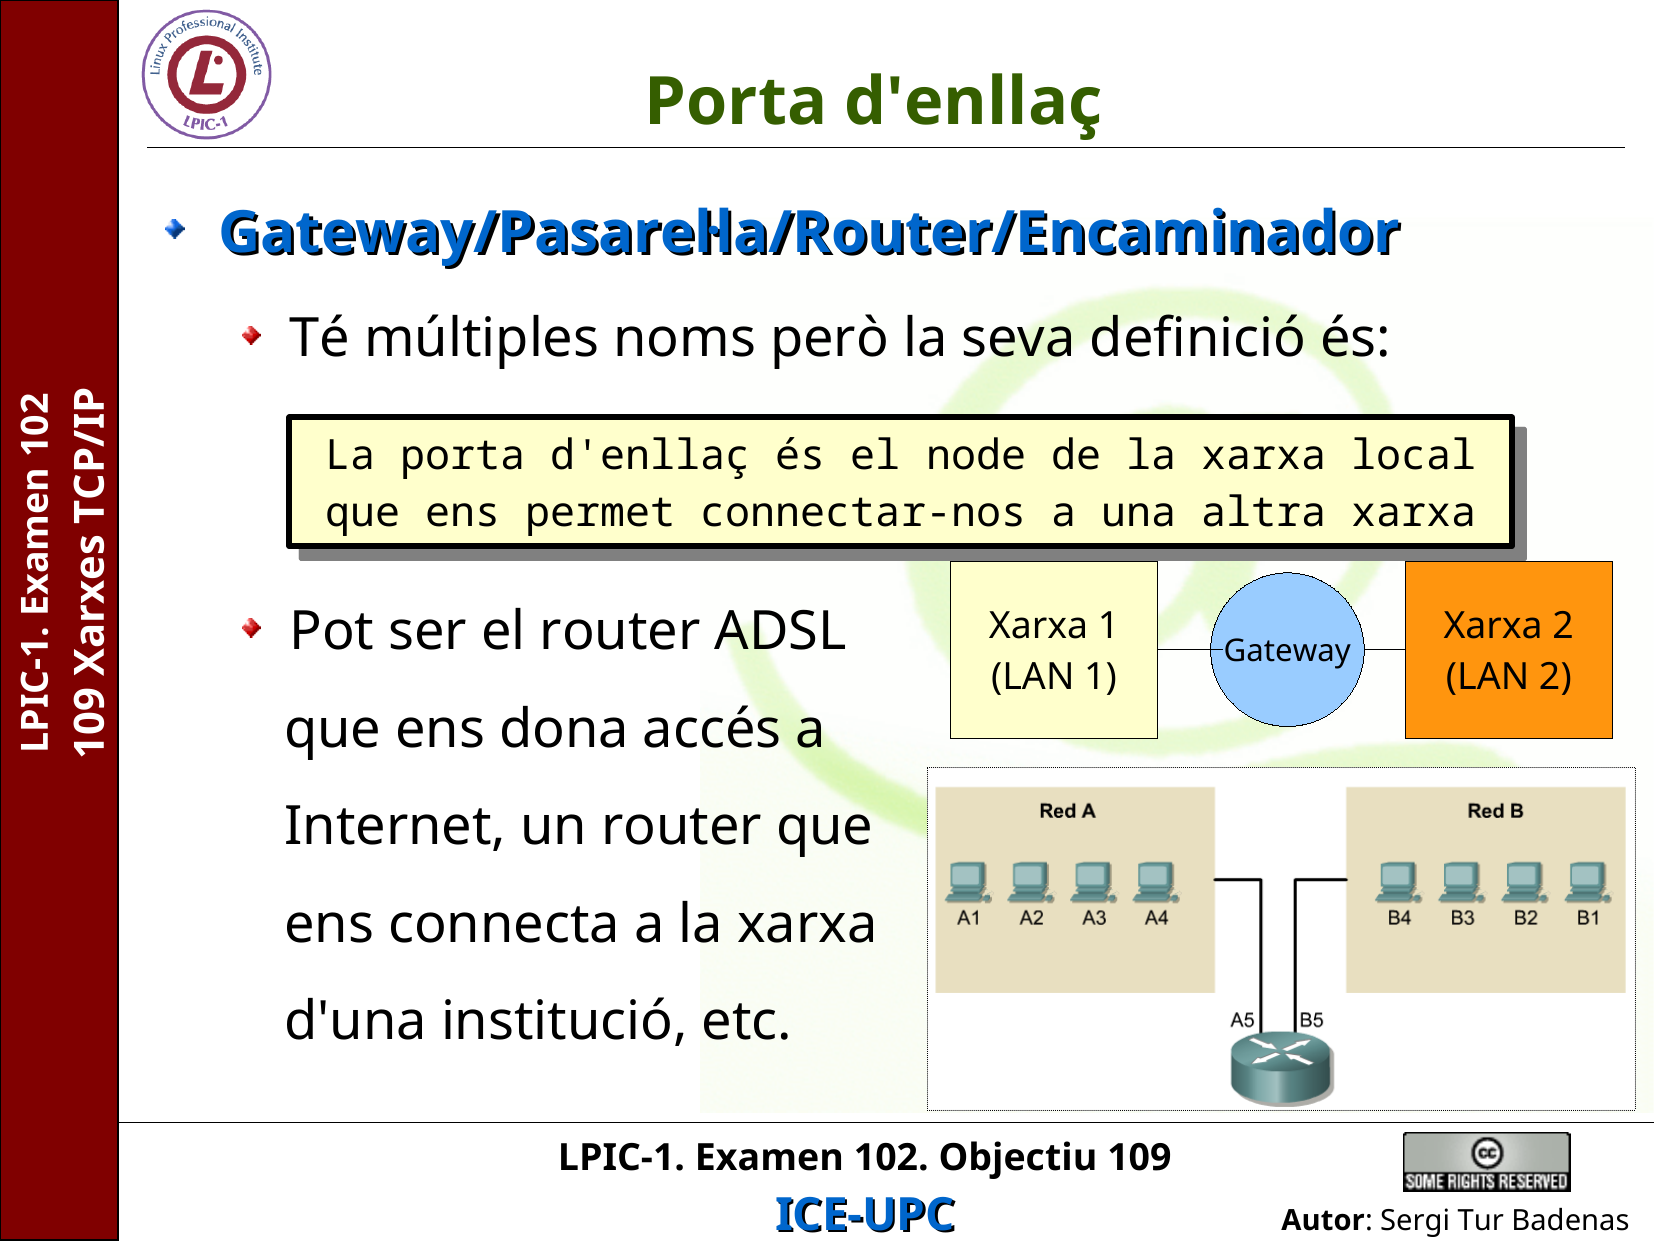

# Porta d'enllaç
Gateway/Pasarel·la/Router/Encaminador
Té múltiples noms però la seva definició és:
Pot ser el router ADSL
 que ens dona accés a
 Internet, un router que
 ens connecta a la xarxa
 d'una institució, etc.
La porta d'enllaç és el node de la xarxa local que ens permet connectar-nos a una altra xarxa
Xarxa 1
(LAN 1)
Xarxa 2
(LAN 2)
Gateway